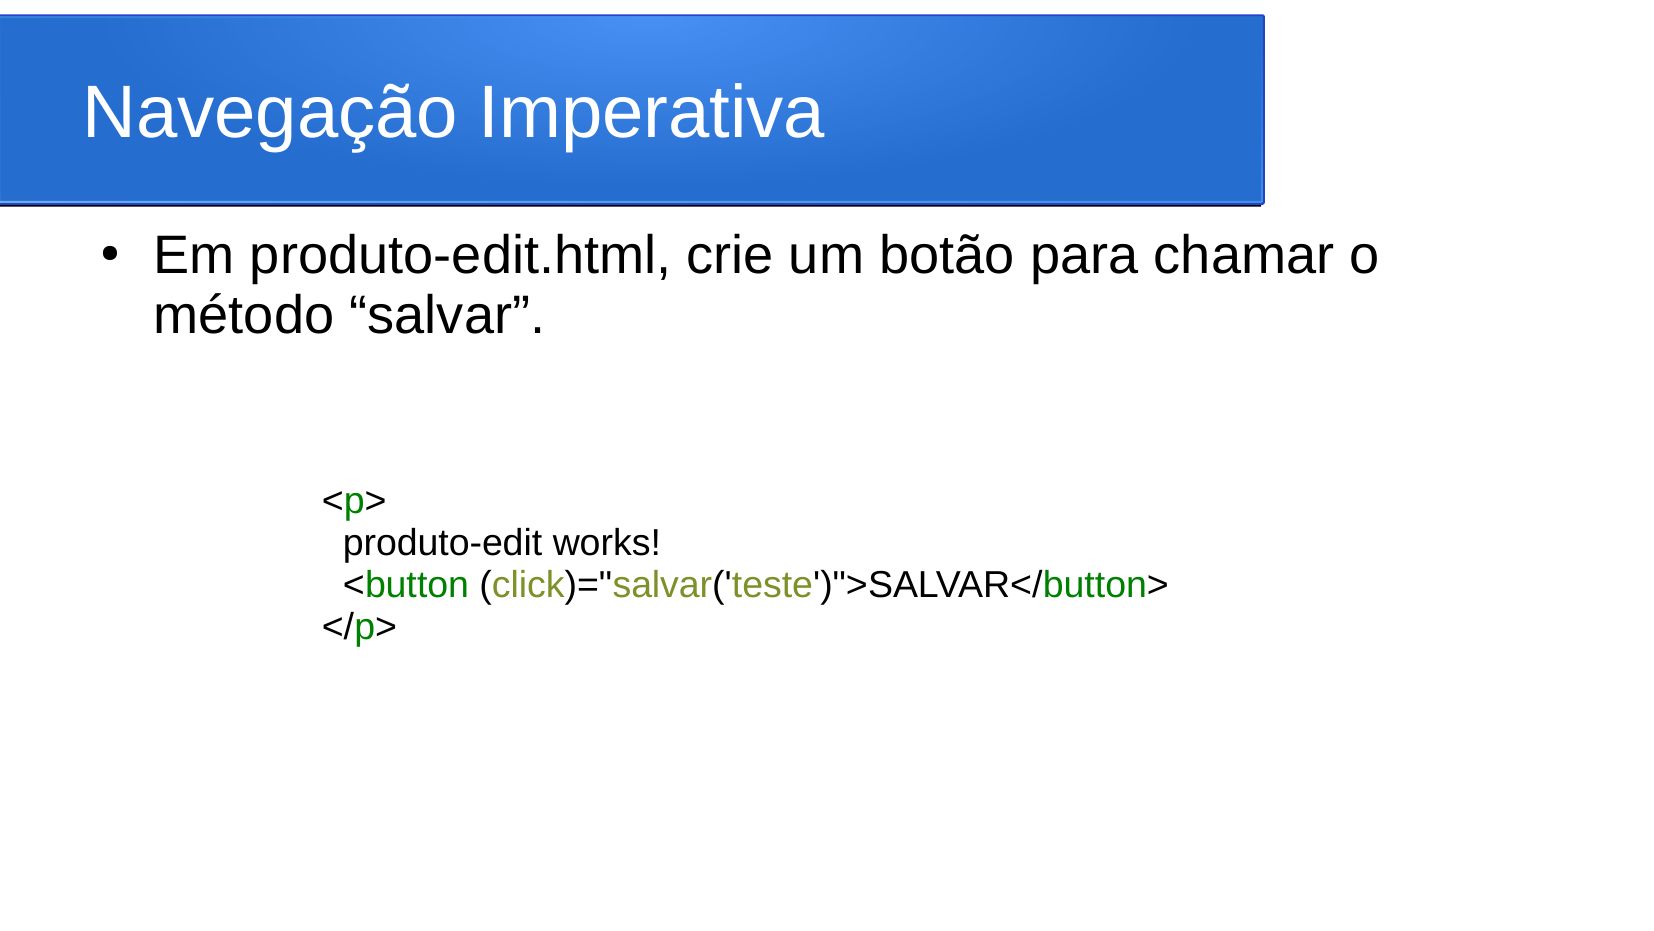

# Navegação Imperativa
Em produto-edit.html, crie um botão para chamar o método “salvar”.
<p>
 produto-edit works!
 <button (click)="salvar('teste')">SALVAR</button>
</p>